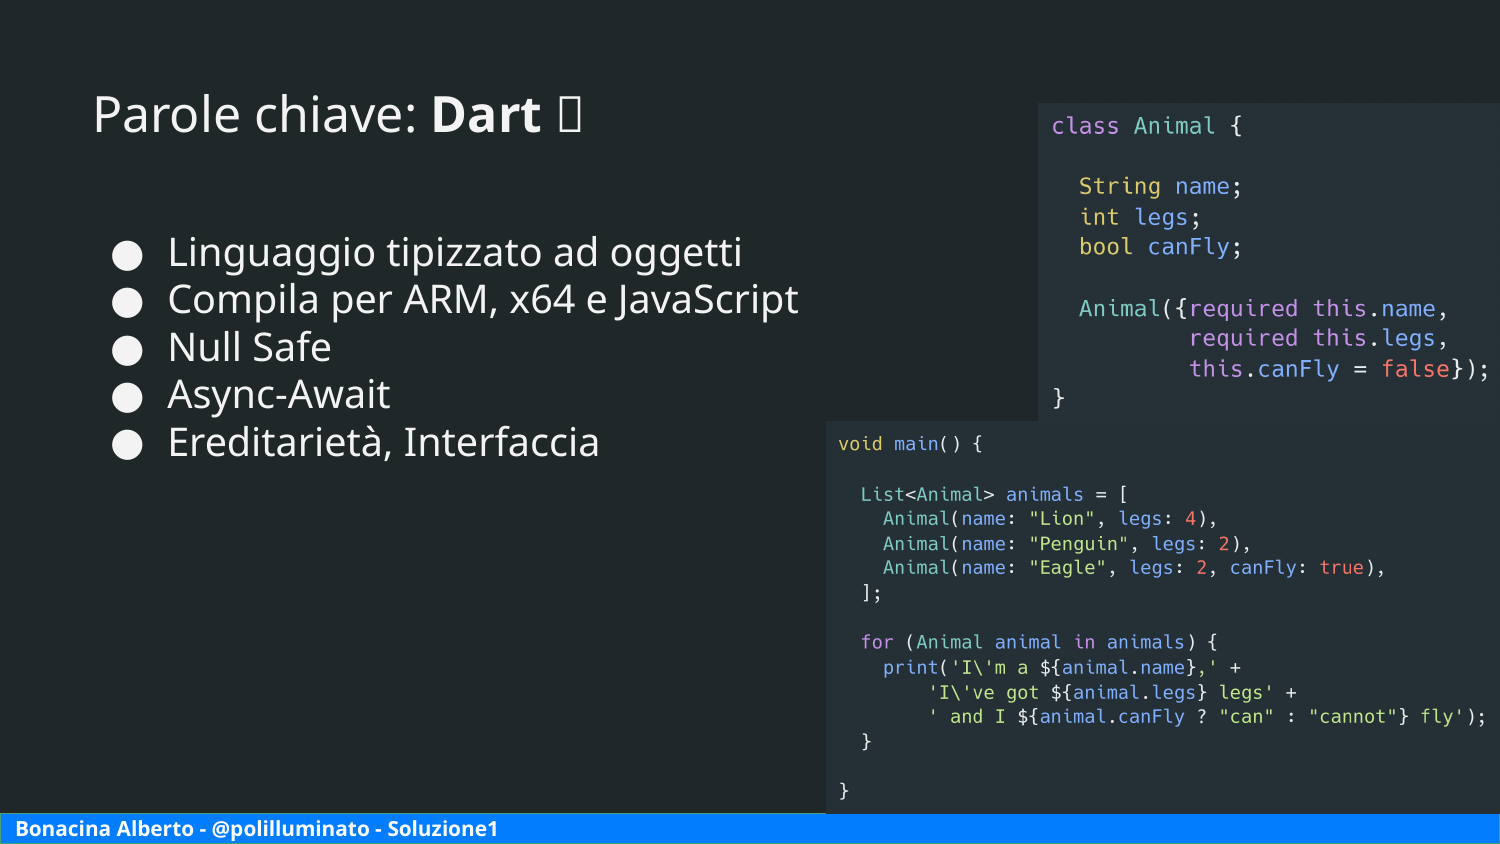

Parole chiave: Dart 🤓
Linguaggio tipizzato ad oggetti
Compila per ARM, x64 e JavaScript
Null Safe
Async-Await
Ereditarietà, Interfaccia
Bonacina Alberto - @polilluminato - Soluzione1